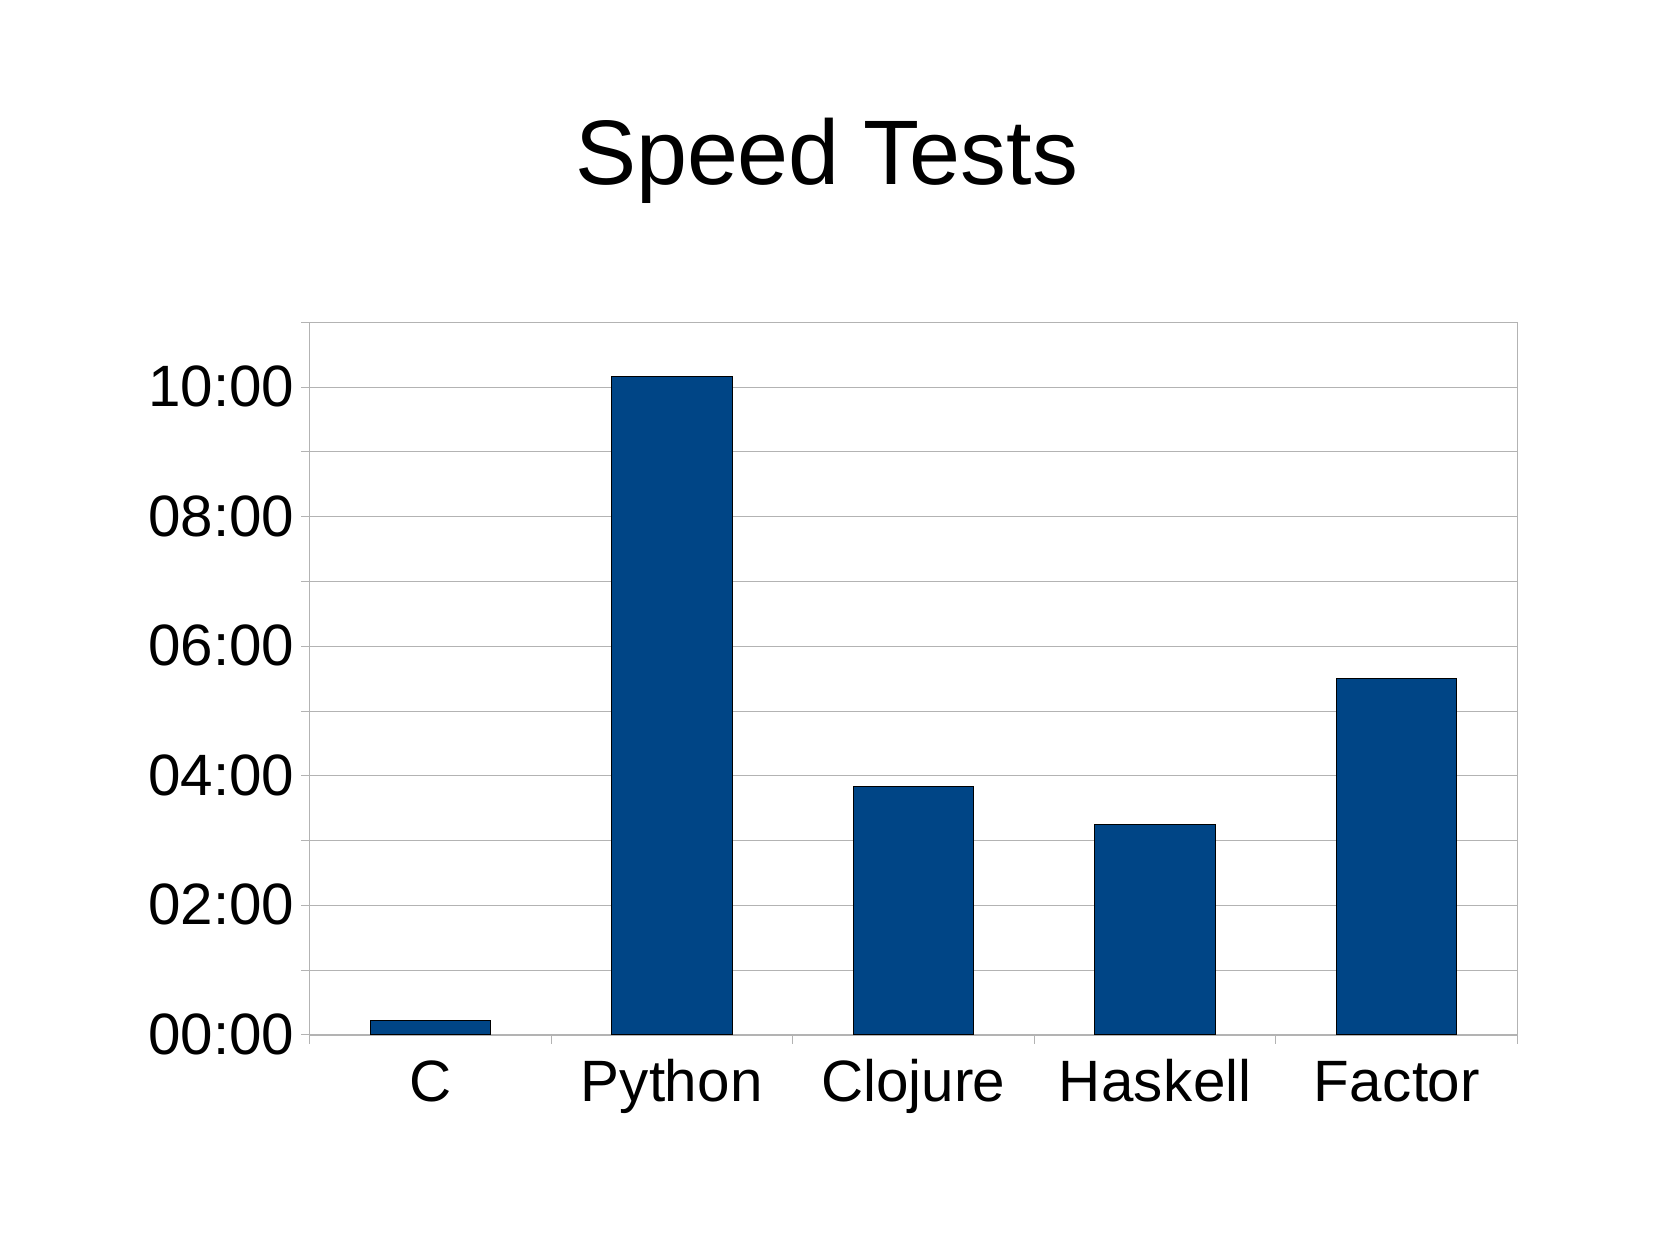

# Speed Tests
### Chart
| Category | |
|---|---|
| C | 0.00902777777777778 |
| Python | 0.423611111111111 |
| Clojure | 0.159722222222222 |
| Haskell | 0.135416666666667 |
| Factor | 0.229166666666667 |